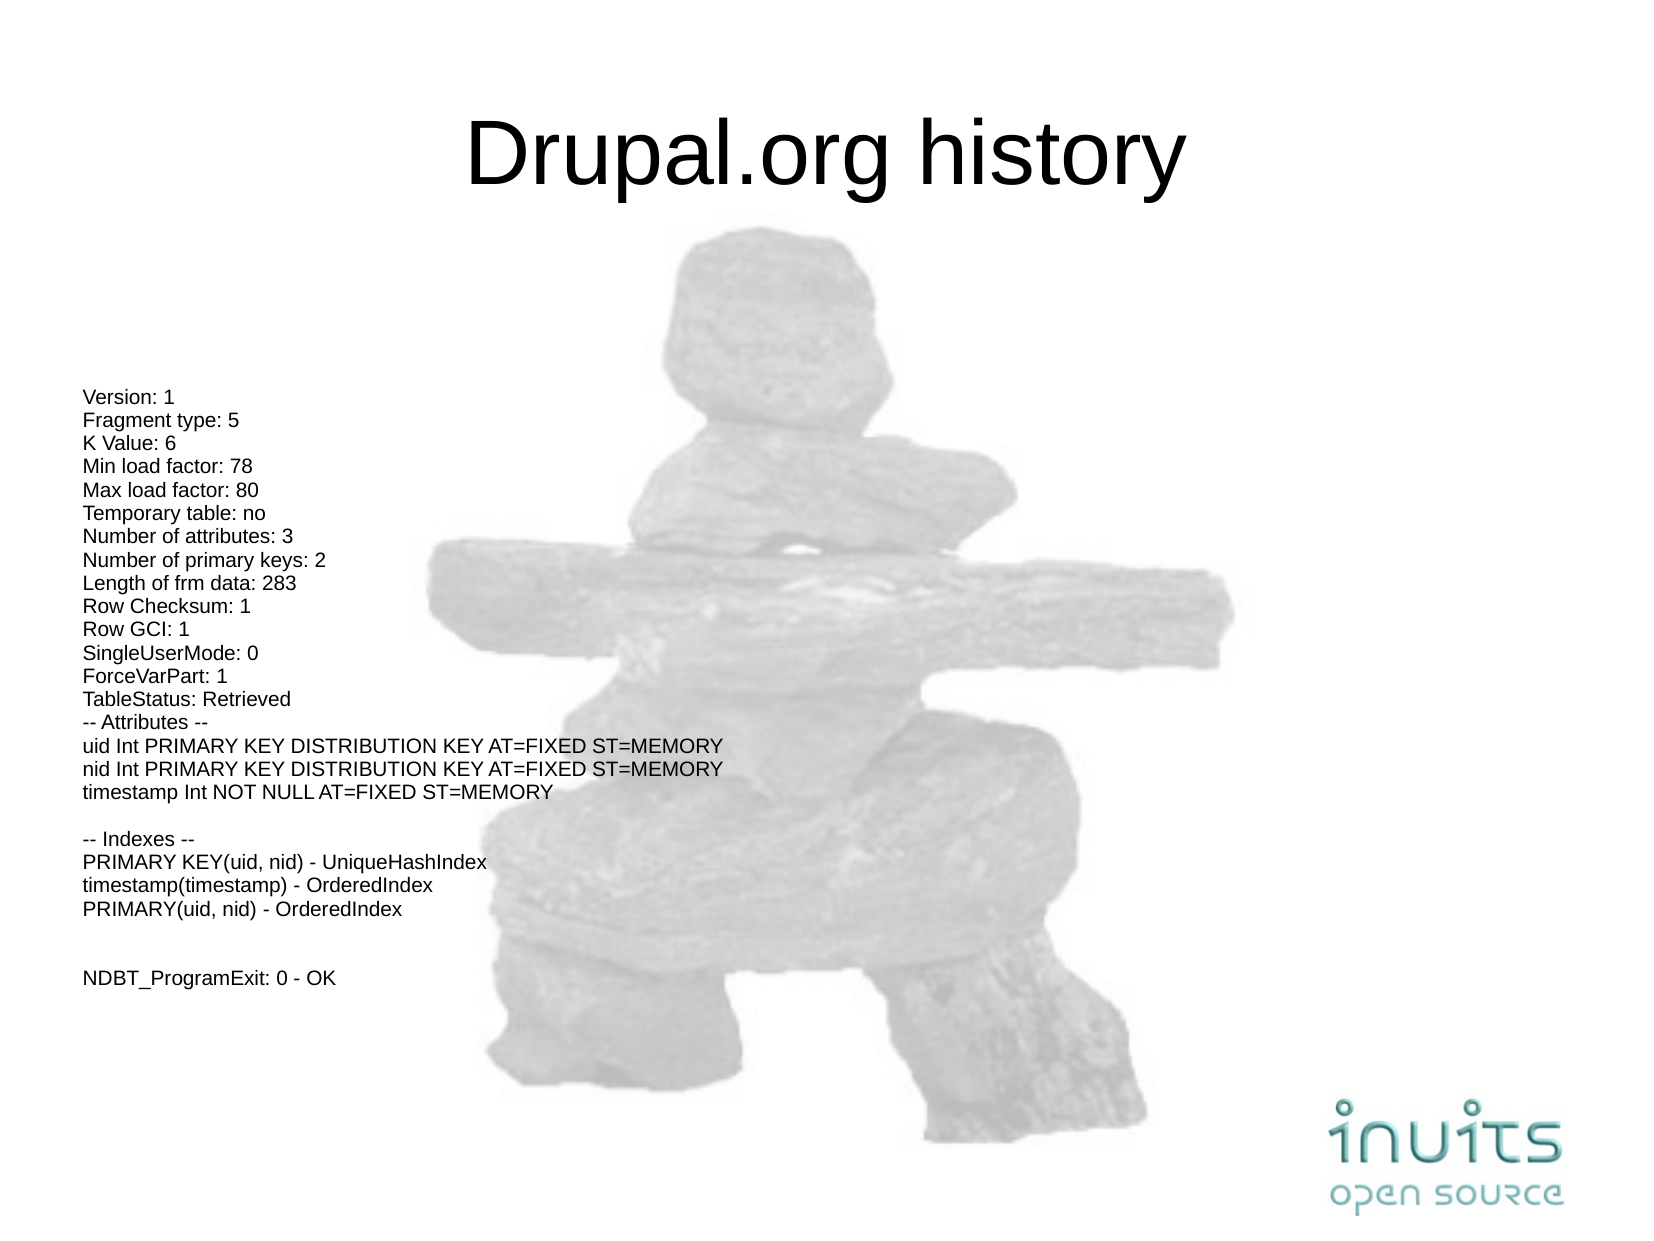

# Drupal.org history
Version: 1
Fragment type: 5
K Value: 6
Min load factor: 78
Max load factor: 80
Temporary table: no
Number of attributes: 3
Number of primary keys: 2
Length of frm data: 283
Row Checksum: 1
Row GCI: 1
SingleUserMode: 0
ForceVarPart: 1
TableStatus: Retrieved
-- Attributes --
uid Int PRIMARY KEY DISTRIBUTION KEY AT=FIXED ST=MEMORY
nid Int PRIMARY KEY DISTRIBUTION KEY AT=FIXED ST=MEMORY
timestamp Int NOT NULL AT=FIXED ST=MEMORY
-- Indexes --
PRIMARY KEY(uid, nid) - UniqueHashIndex
timestamp(timestamp) - OrderedIndex
PRIMARY(uid, nid) - OrderedIndex
NDBT_ProgramExit: 0 - OK